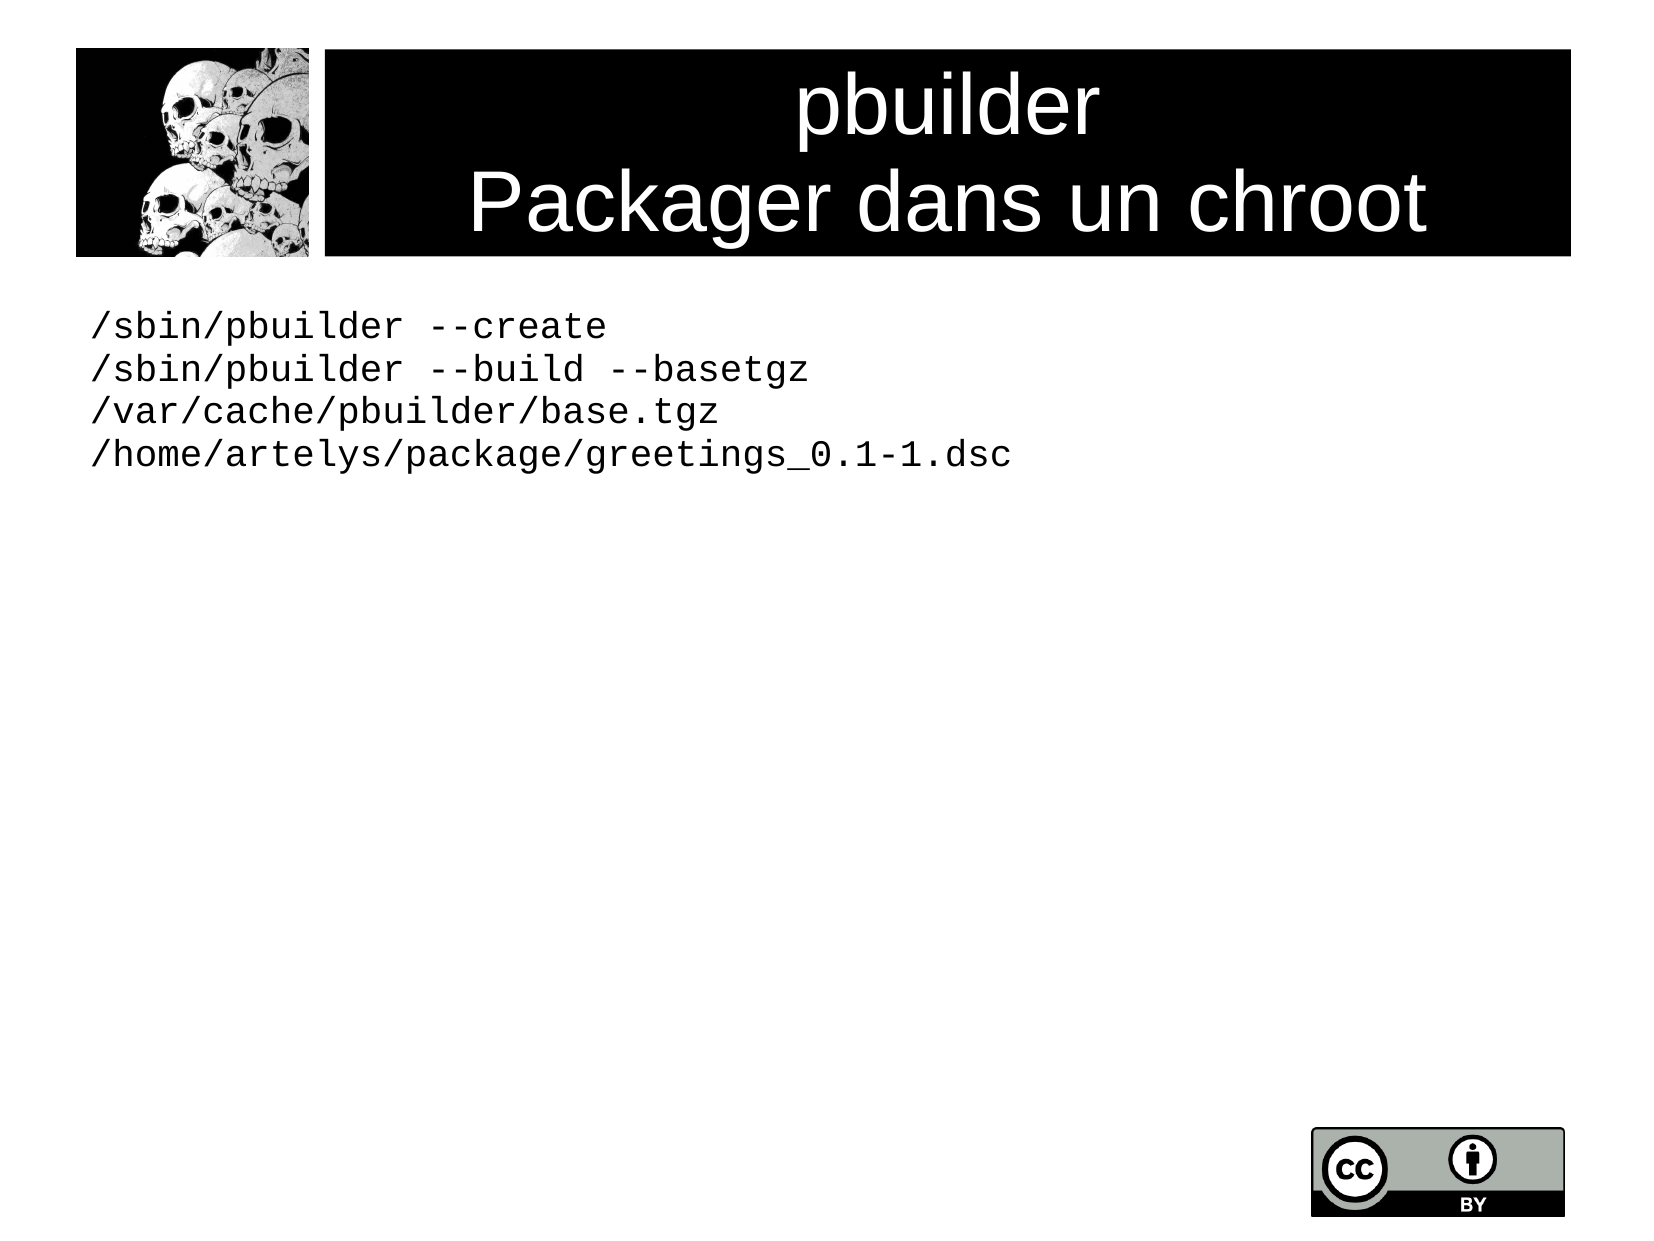

# pbuilder Packager dans un chroot
/sbin/pbuilder --create
/sbin/pbuilder --build --basetgz /var/cache/pbuilder/base.tgz /home/artelys/package/greetings_0.1-1.dsc